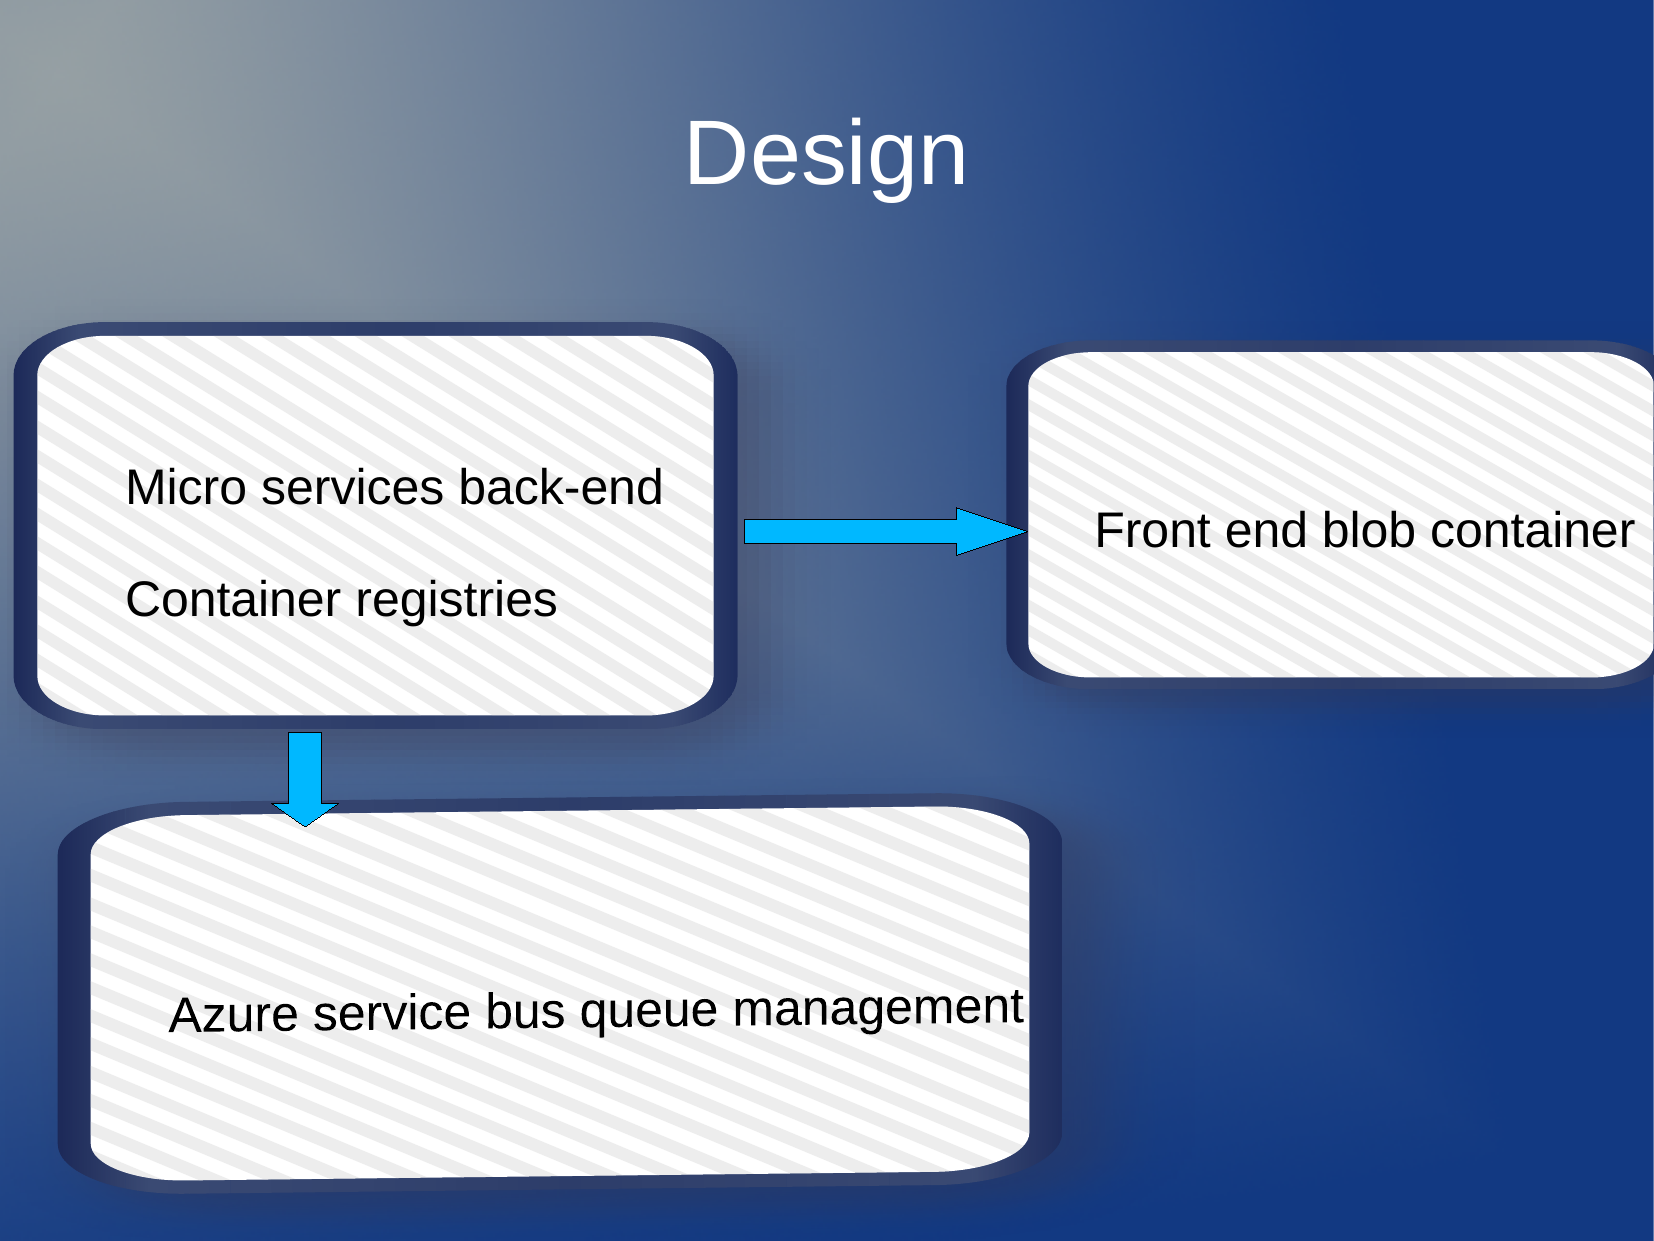

# Design
Micro services back-end
Container registries
Front end blob container
Azure service bus queue management